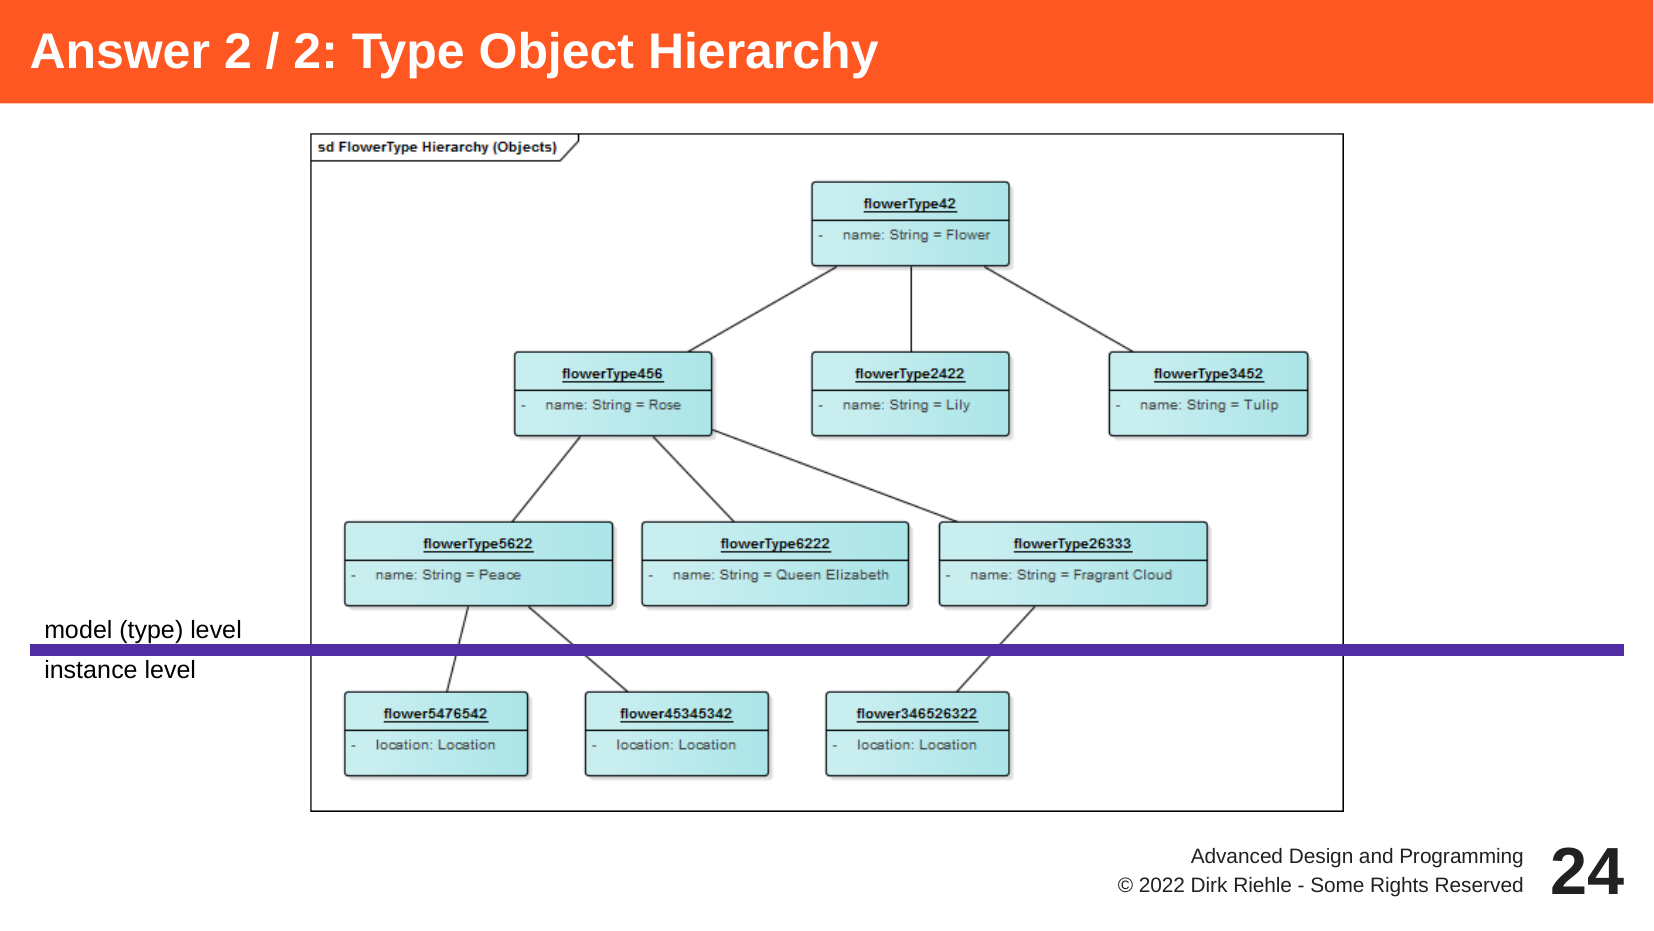

# Answer 2 / 2: Type Object Hierarchy
model (type) level
instance level
Advanced Design and Programming
24
© 2022 Dirk Riehle - Some Rights Reserved